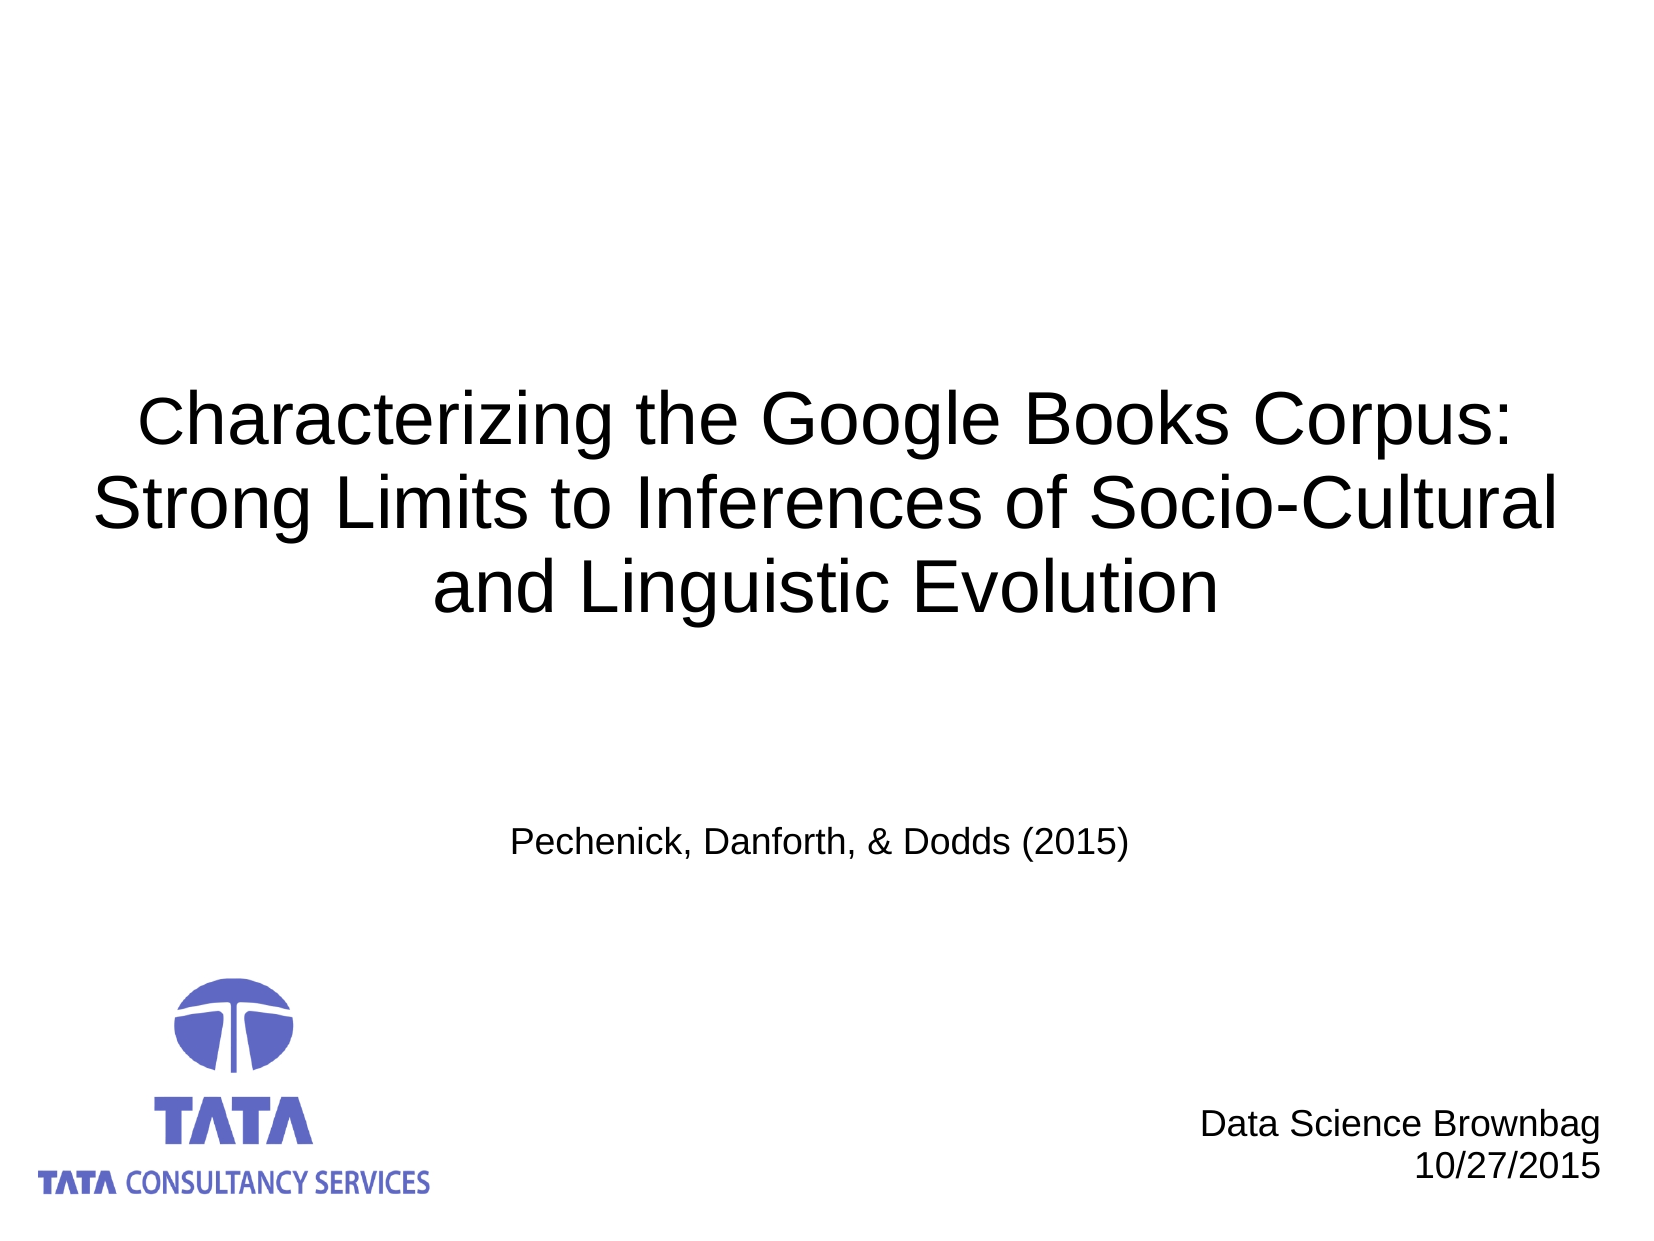

# Characterizing the Google Books Corpus:
Strong Limits to Inferences of Socio-Cultural
and Linguistic Evolution
Pechenick, Danforth, & Dodds (2015)
Data Science Brownbag
10/27/2015